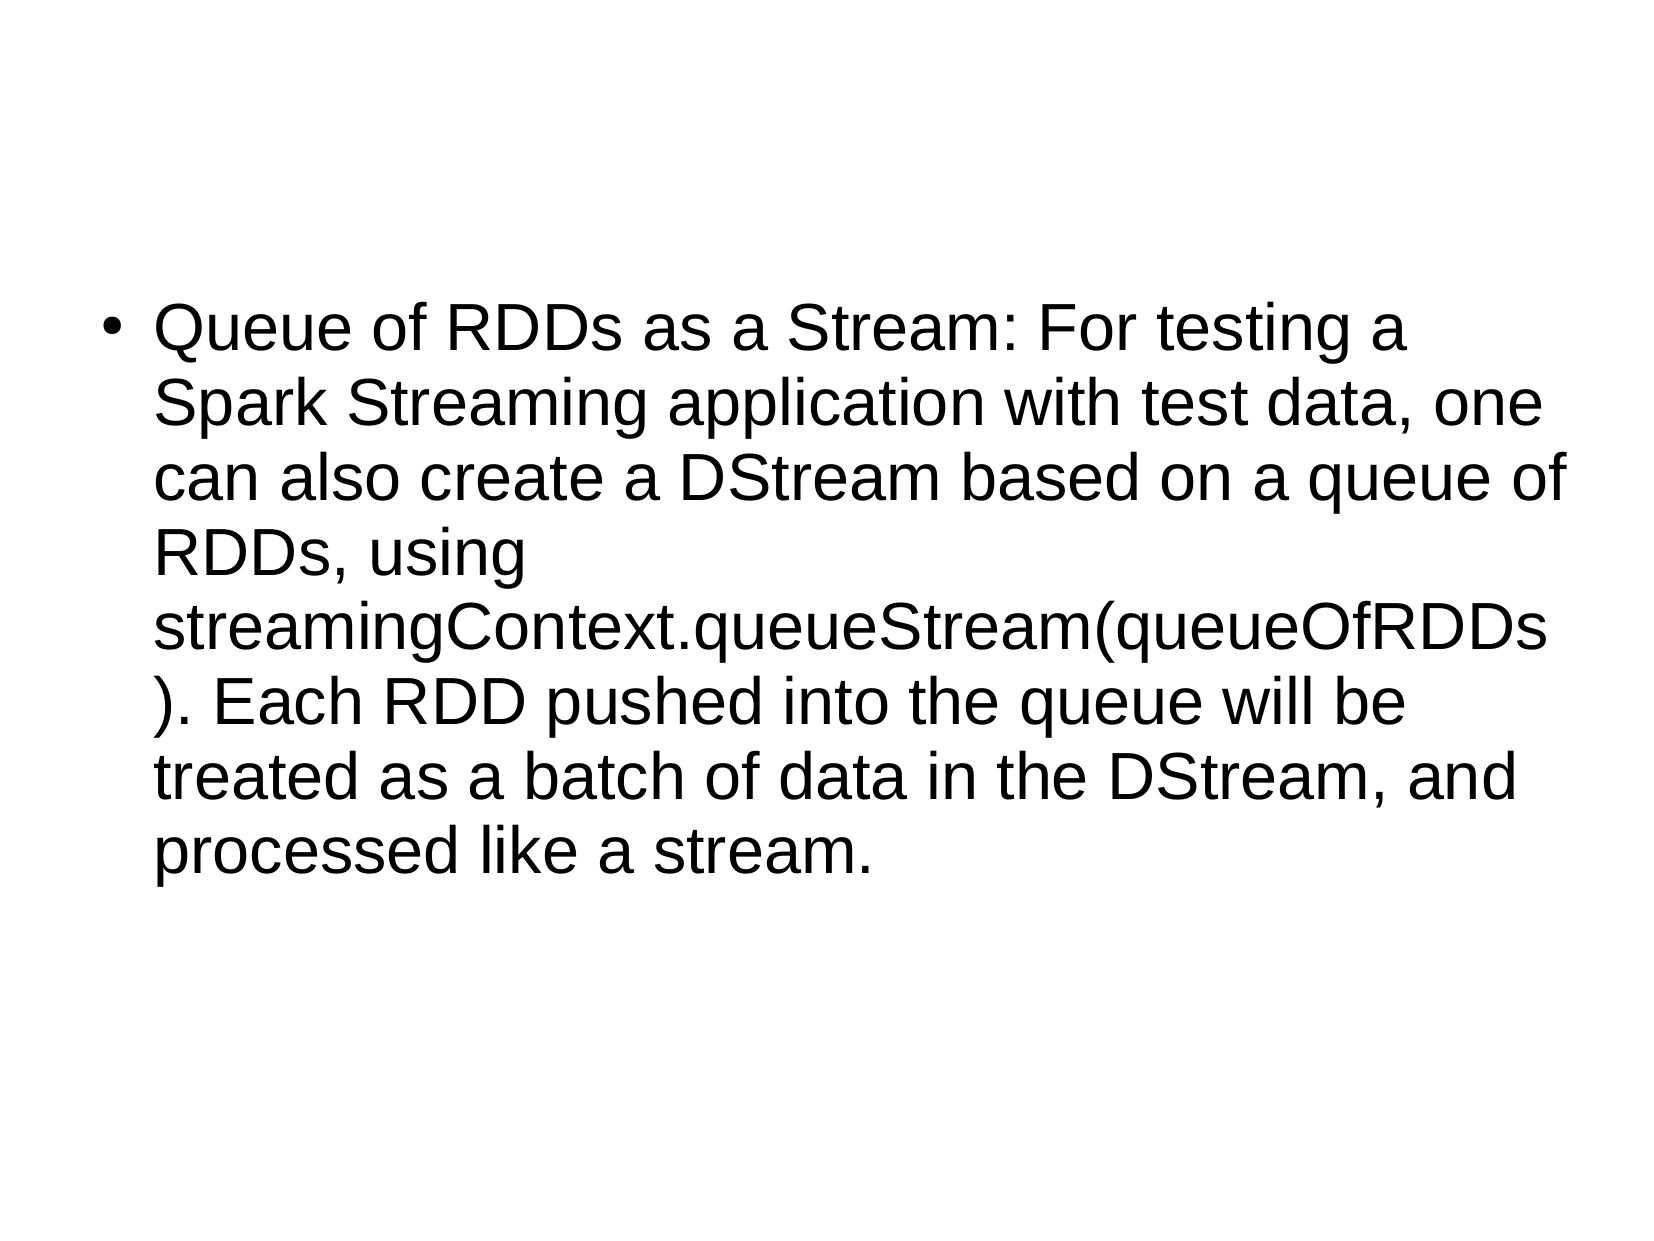

#
Queue of RDDs as a Stream: For testing a Spark Streaming application with test data, one can also create a DStream based on a queue of RDDs, using streamingContext.queueStream(queueOfRDDs). Each RDD pushed into the queue will be treated as a batch of data in the DStream, and processed like a stream.